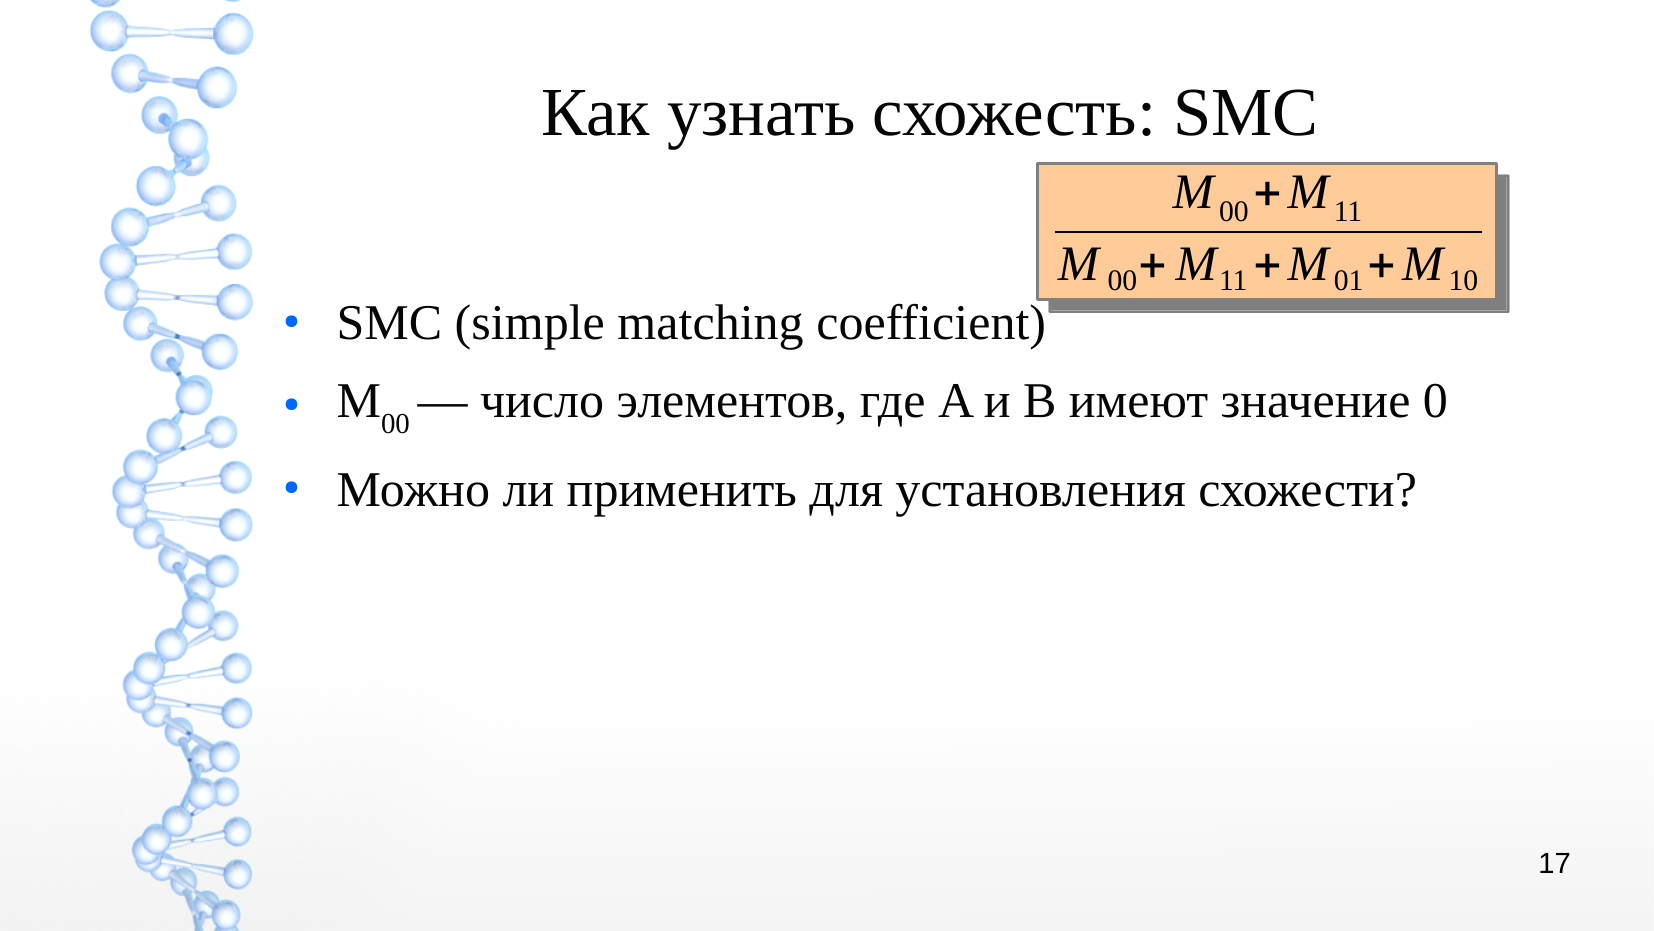

# Как узнать схожесть: SMC
SMC (simple matching coefficient)
M00 — число элементов, где A и B имеют значение 0
Можно ли применить для установления схожести?
17